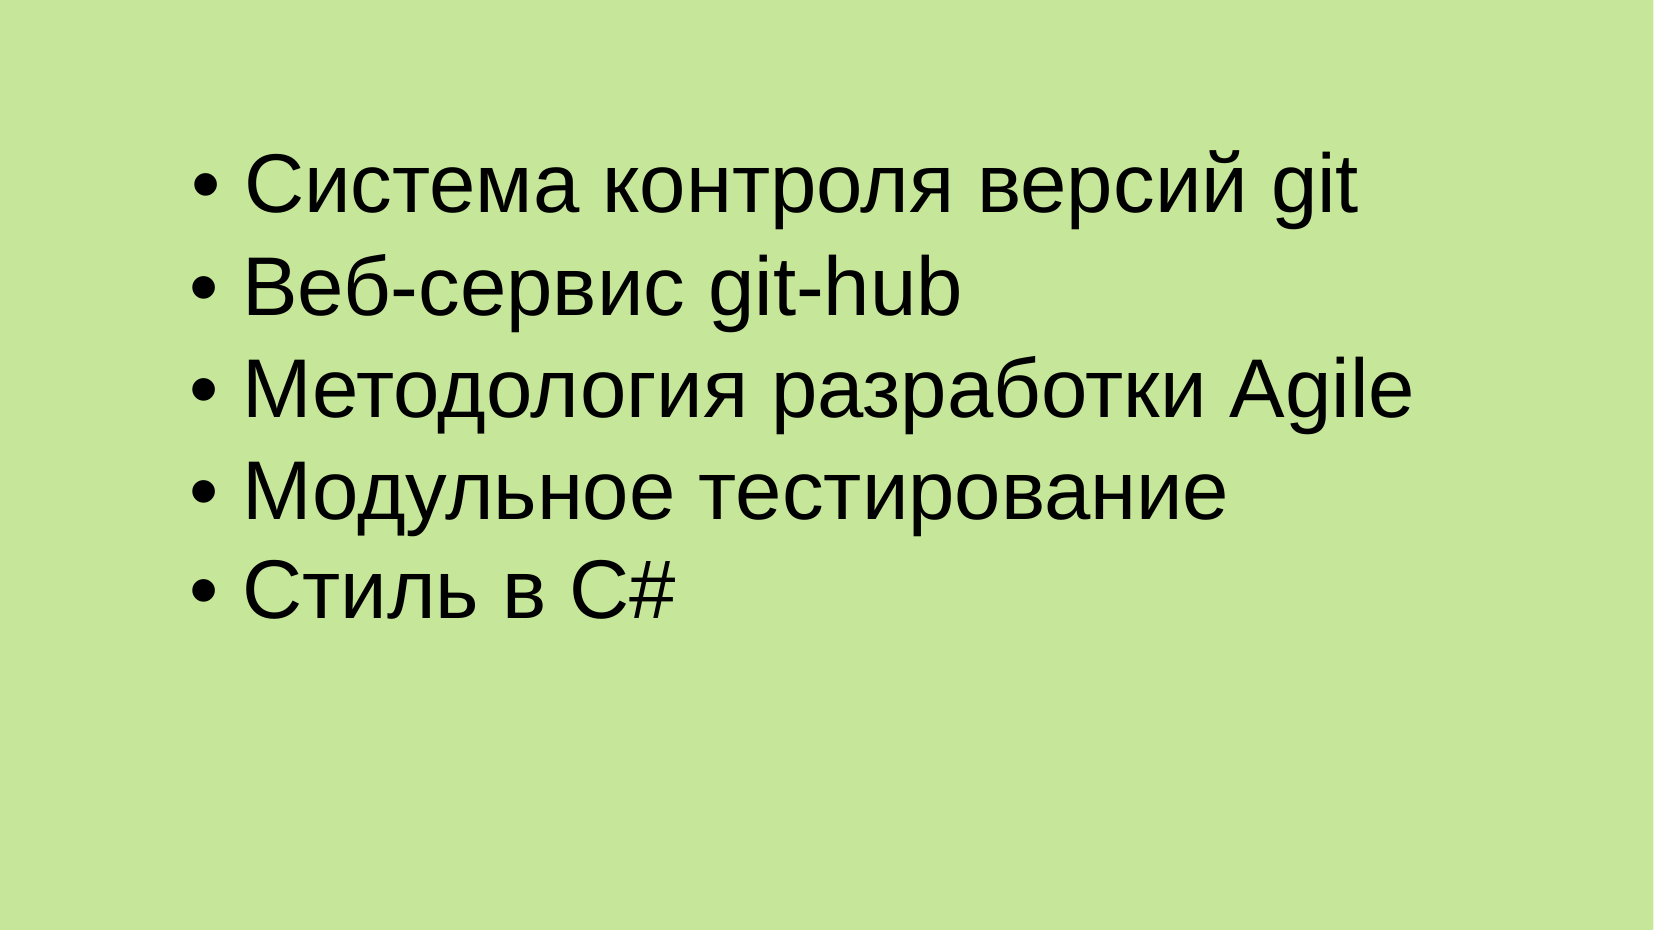

• Система контроля версий git
• Веб-сервис git-hub
• Методология разработки Agile
• Модульное тестирование
• Стиль в C#